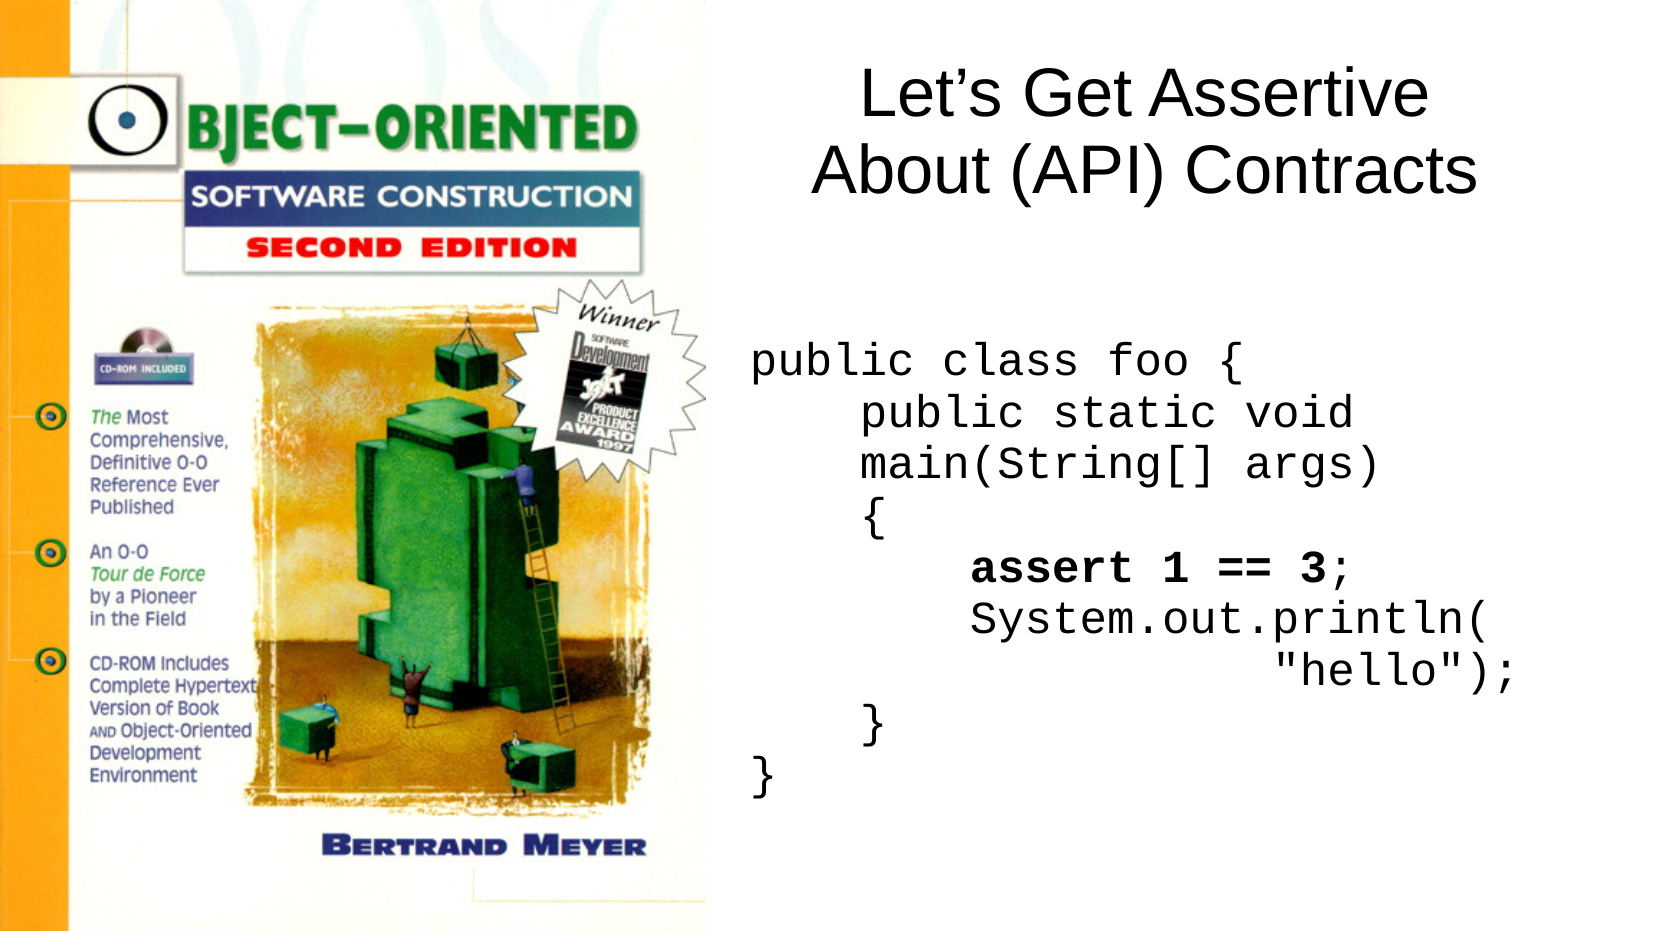

# Let’s Get Assertive About (API) Contracts
public class foo {
 public static void
 main(String[] args)
 {
 assert 1 == 3;
 System.out.println(
 "hello");
 }
}